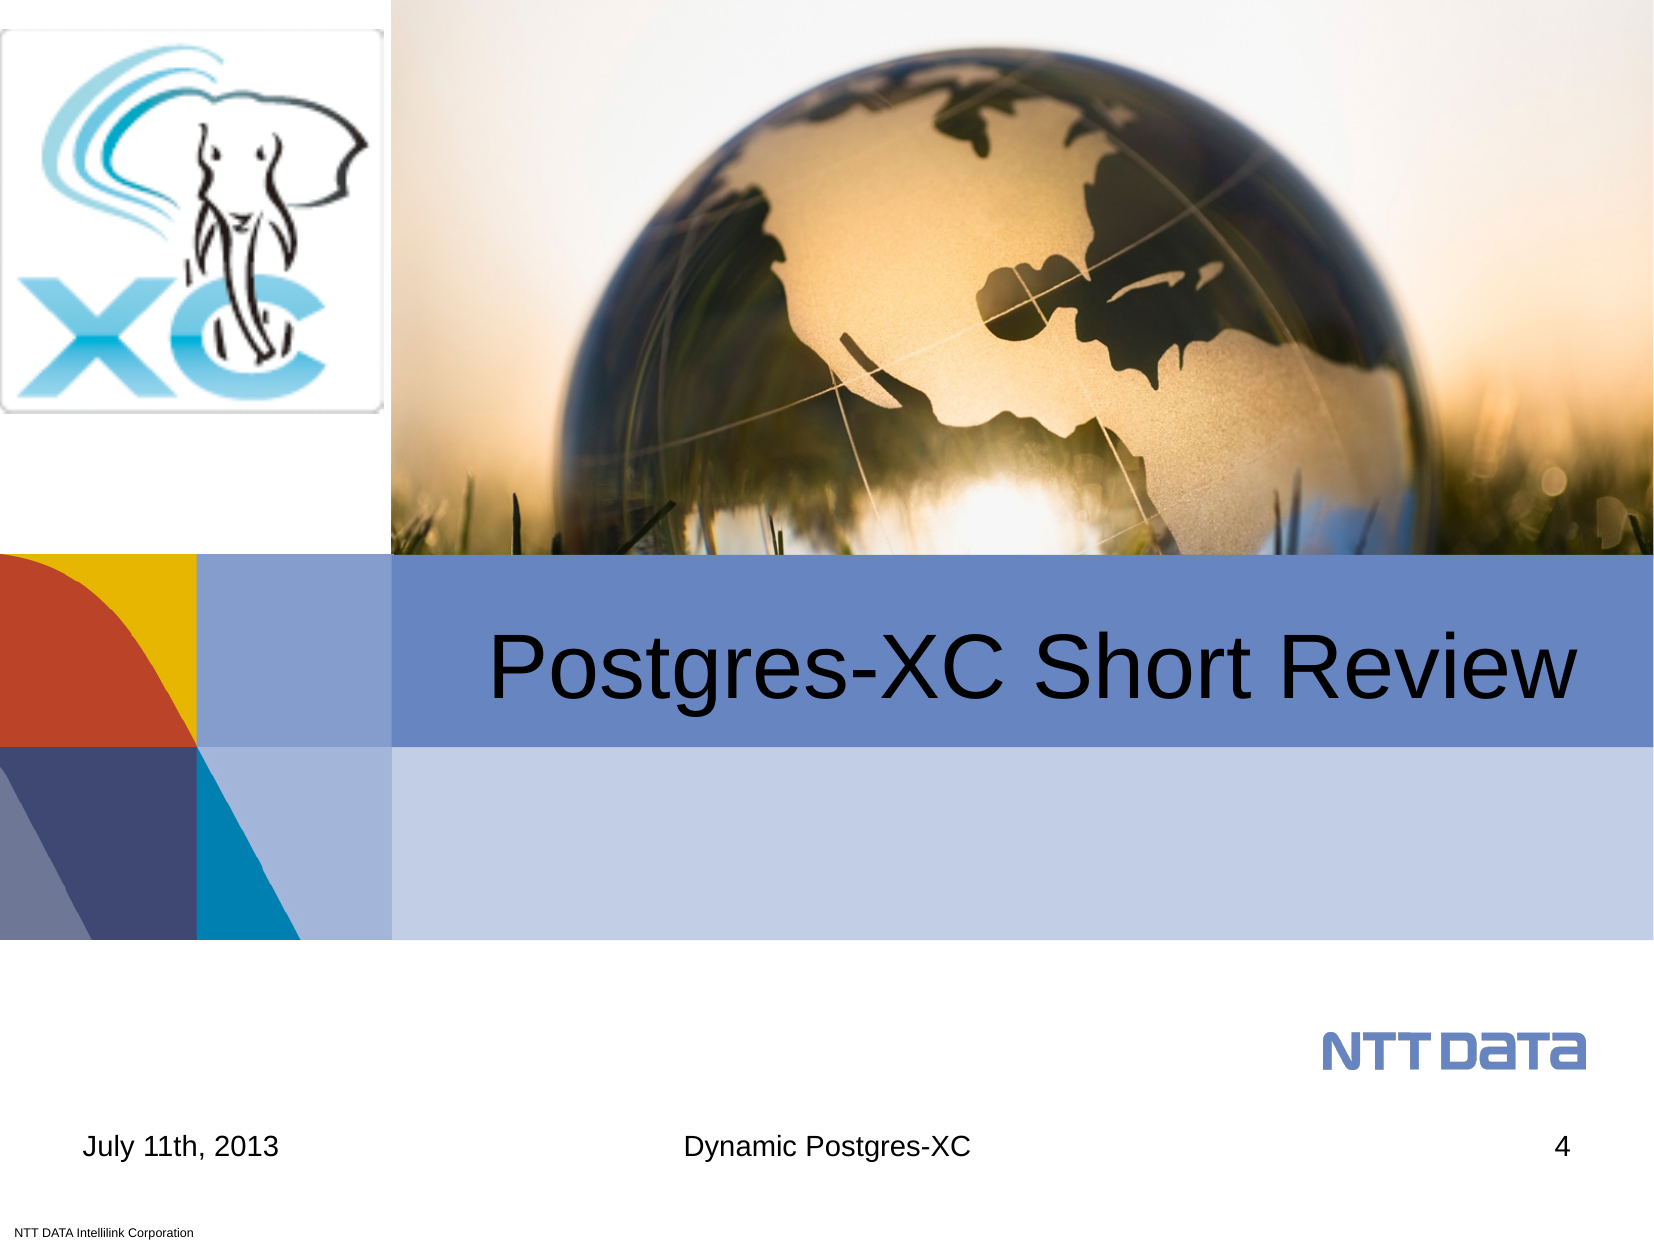

# Postgres-XC Short Review
July 11th, 2013
Dynamic Postgres-XC
4